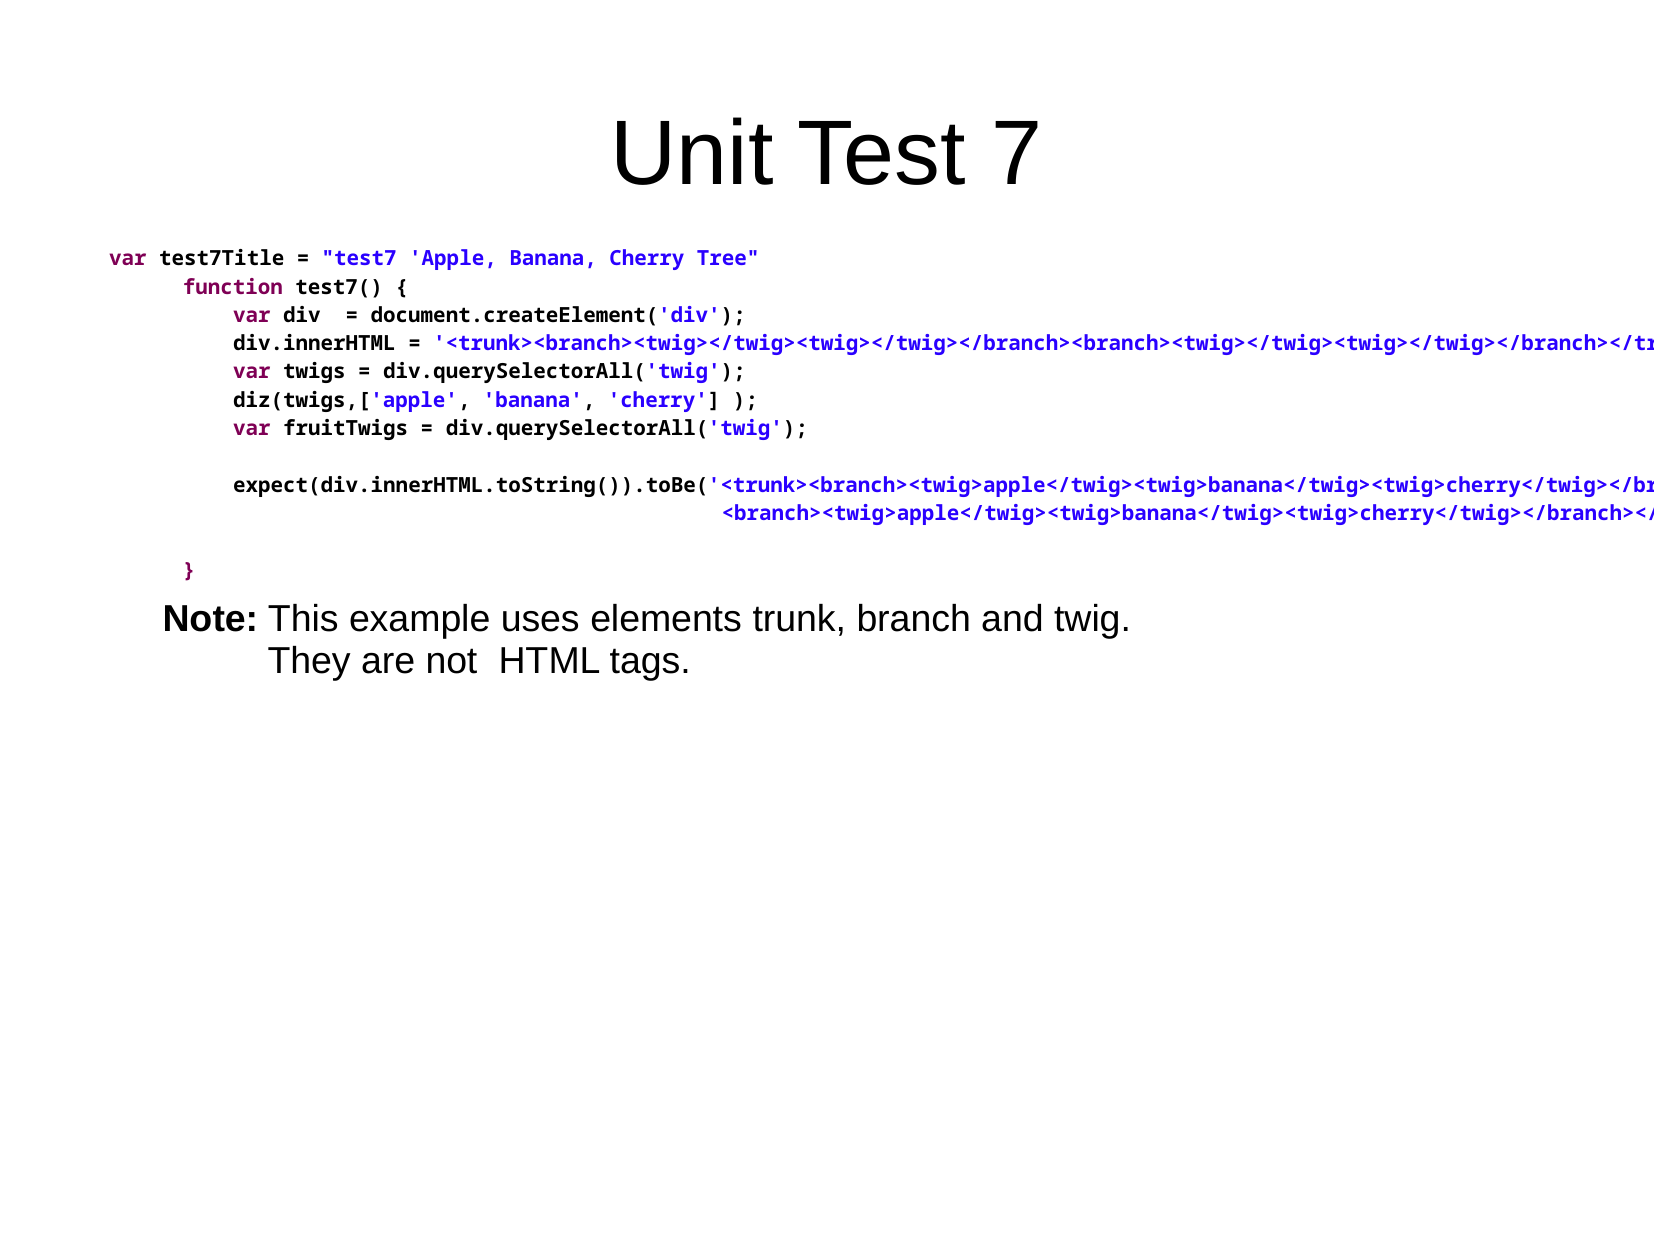

# Unit Test 7
var test7Title = "test7 'Apple, Banana, Cherry Tree"
	function test7() {
	 var div = document.createElement('div');
	 div.innerHTML = '<trunk><branch><twig></twig><twig></twig></branch><branch><twig></twig><twig></twig></branch></trunk>';
	 var twigs = div.querySelectorAll('twig');
	 diz(twigs,['apple', 'banana', 'cherry'] );
	 var fruitTwigs = div.querySelectorAll('twig');
	 expect(div.innerHTML.toString()).toBe('<trunk><branch><twig>apple</twig><twig>banana</twig><twig>cherry</twig></branch>
 <branch><twig>apple</twig><twig>banana</twig><twig>cherry</twig></branch></trunk>');
	}
Note: This example uses elements trunk, branch and twig.
 They are not HTML tags.